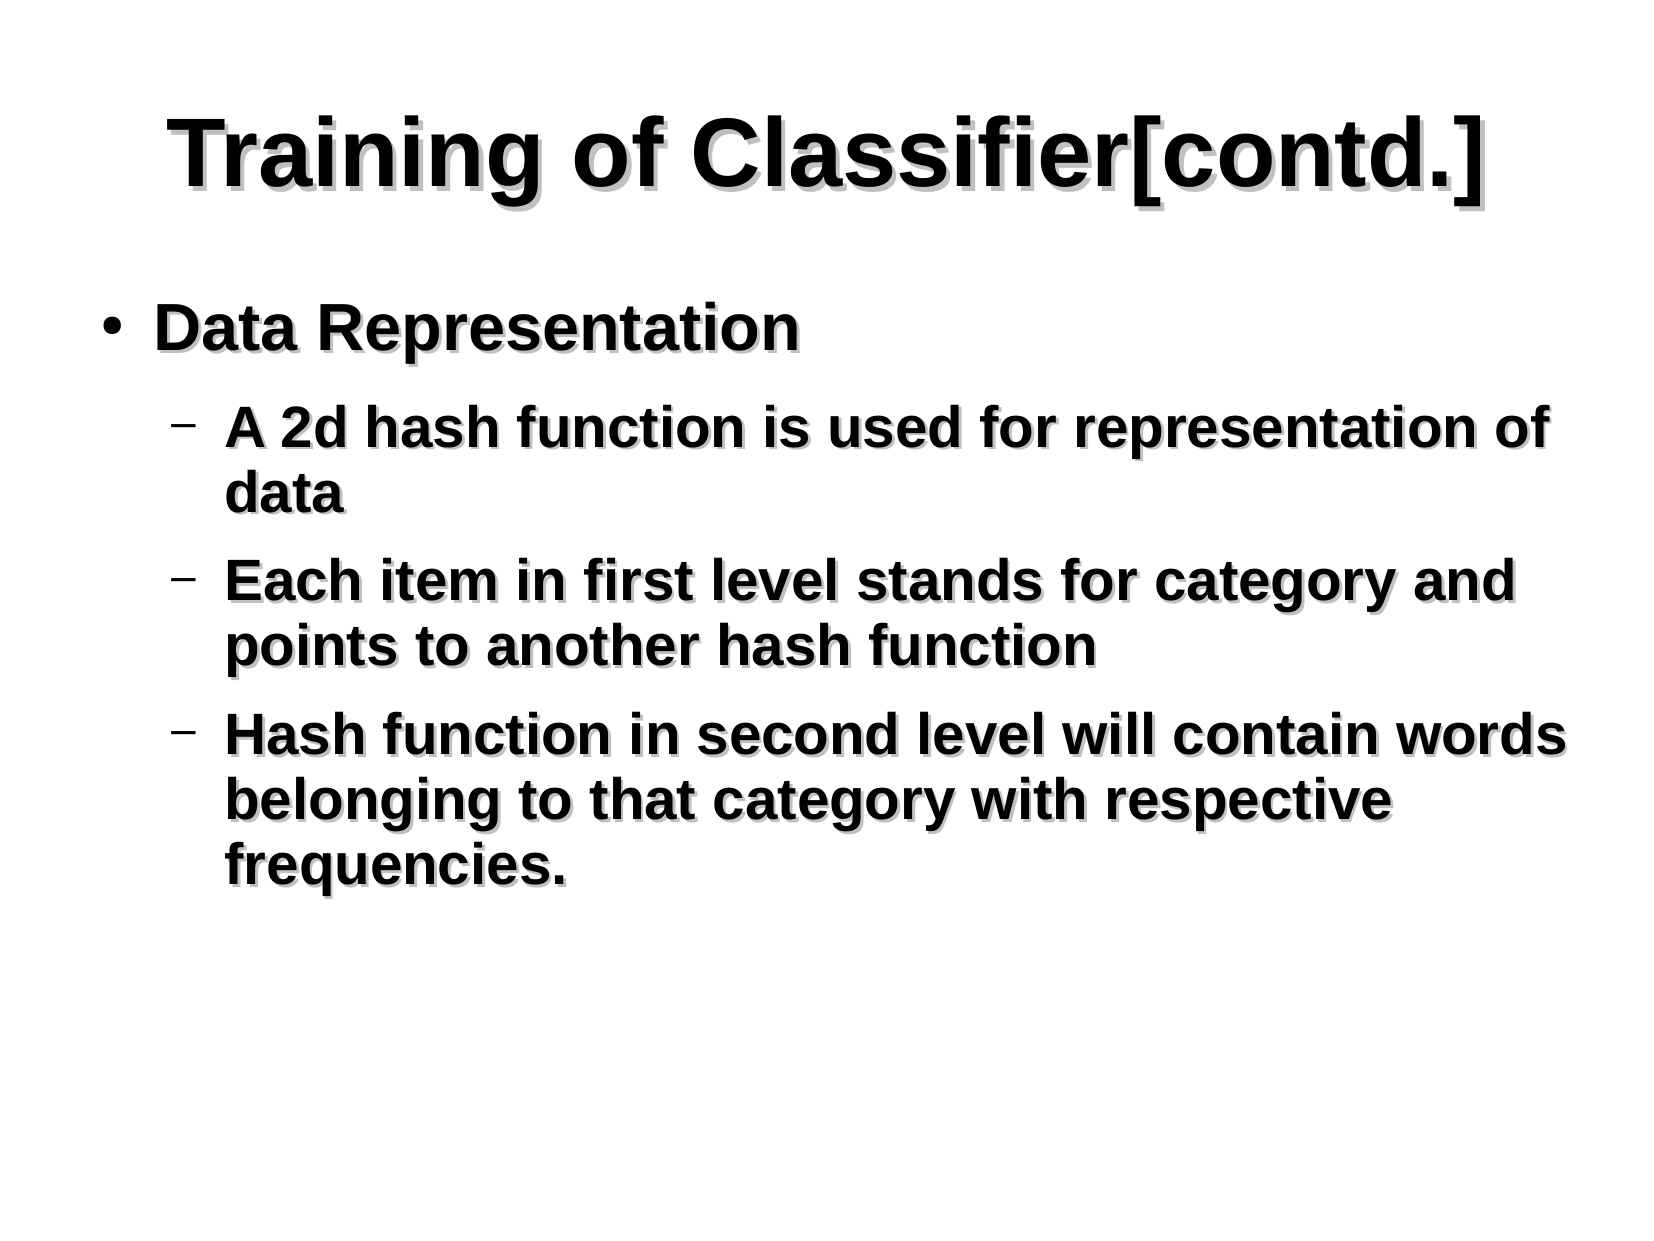

# Training of Classifier[contd.]
Data Representation
A 2d hash function is used for representation of data
Each item in first level stands for category and points to another hash function
Hash function in second level will contain words belonging to that category with respective frequencies.